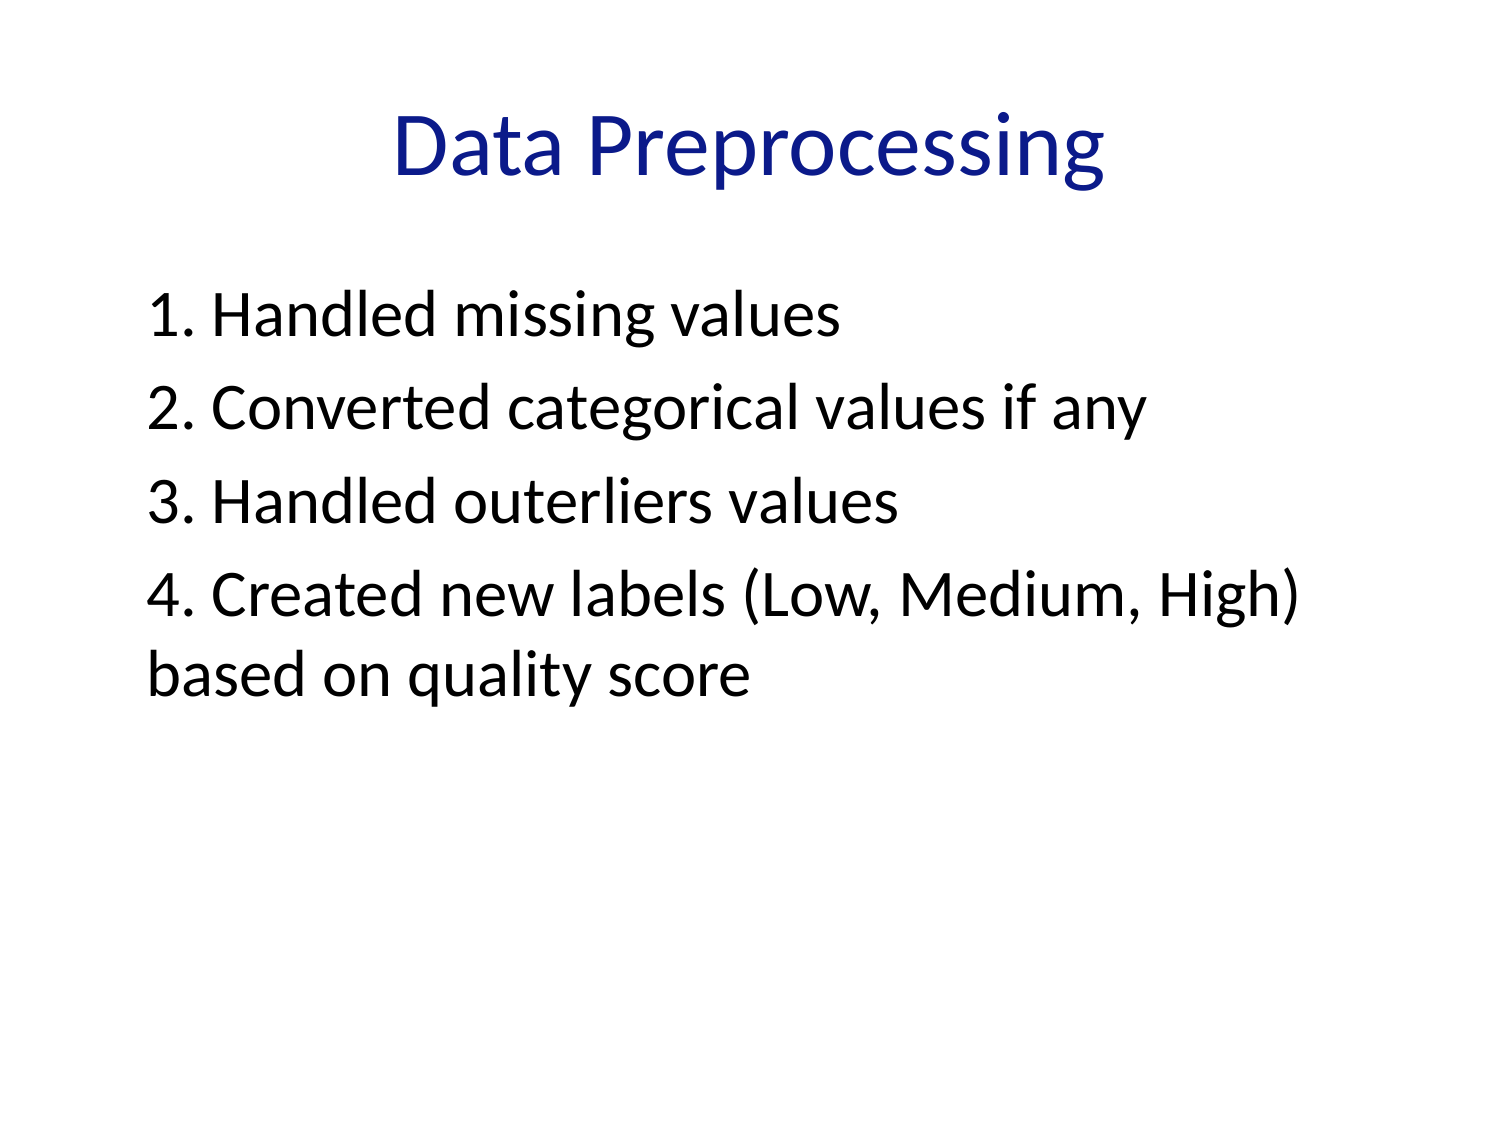

# Data Preprocessing
1. Handled missing values
2. Converted categorical values if any
3. Handled outerliers values
4. Created new labels (Low, Medium, High) based on quality score